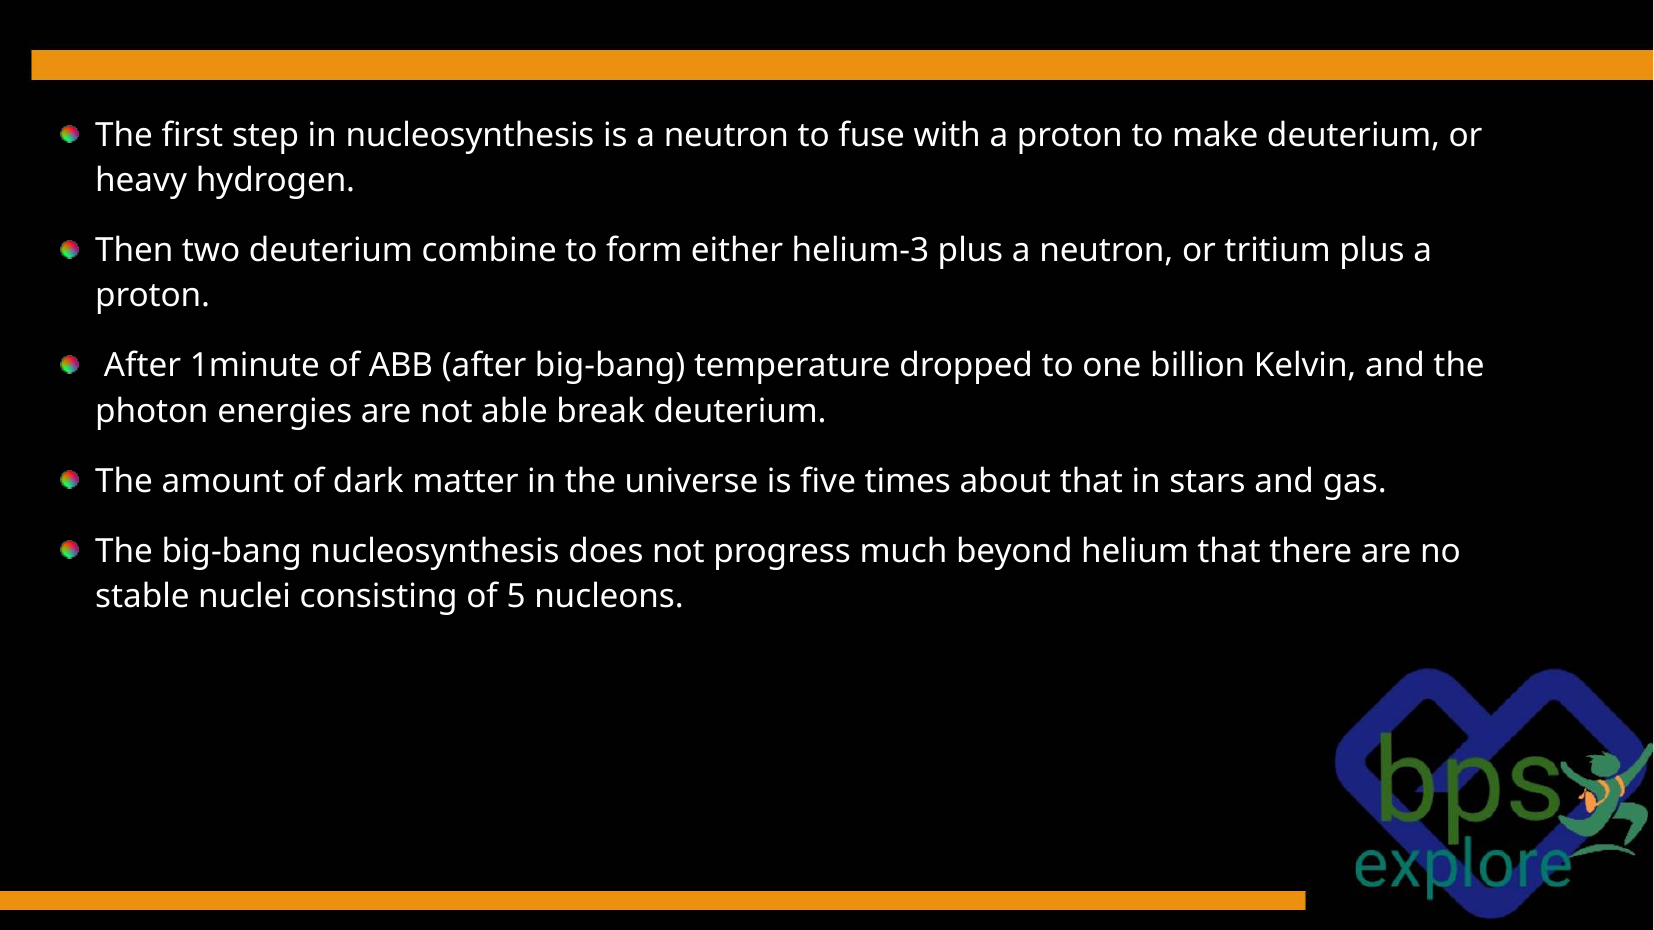

The first step in nucleosynthesis is a neutron to fuse with a proton to make deuterium, or heavy hydrogen.
Then two deuterium combine to form either helium-3 plus a neutron, or tritium plus a proton.
 After 1minute of ABB (after big-bang) temperature dropped to one billion Kelvin, and the photon energies are not able break deuterium.
The amount of dark matter in the universe is five times about that in stars and gas.
The big-bang nucleosynthesis does not progress much beyond helium that there are no stable nuclei consisting of 5 nucleons.